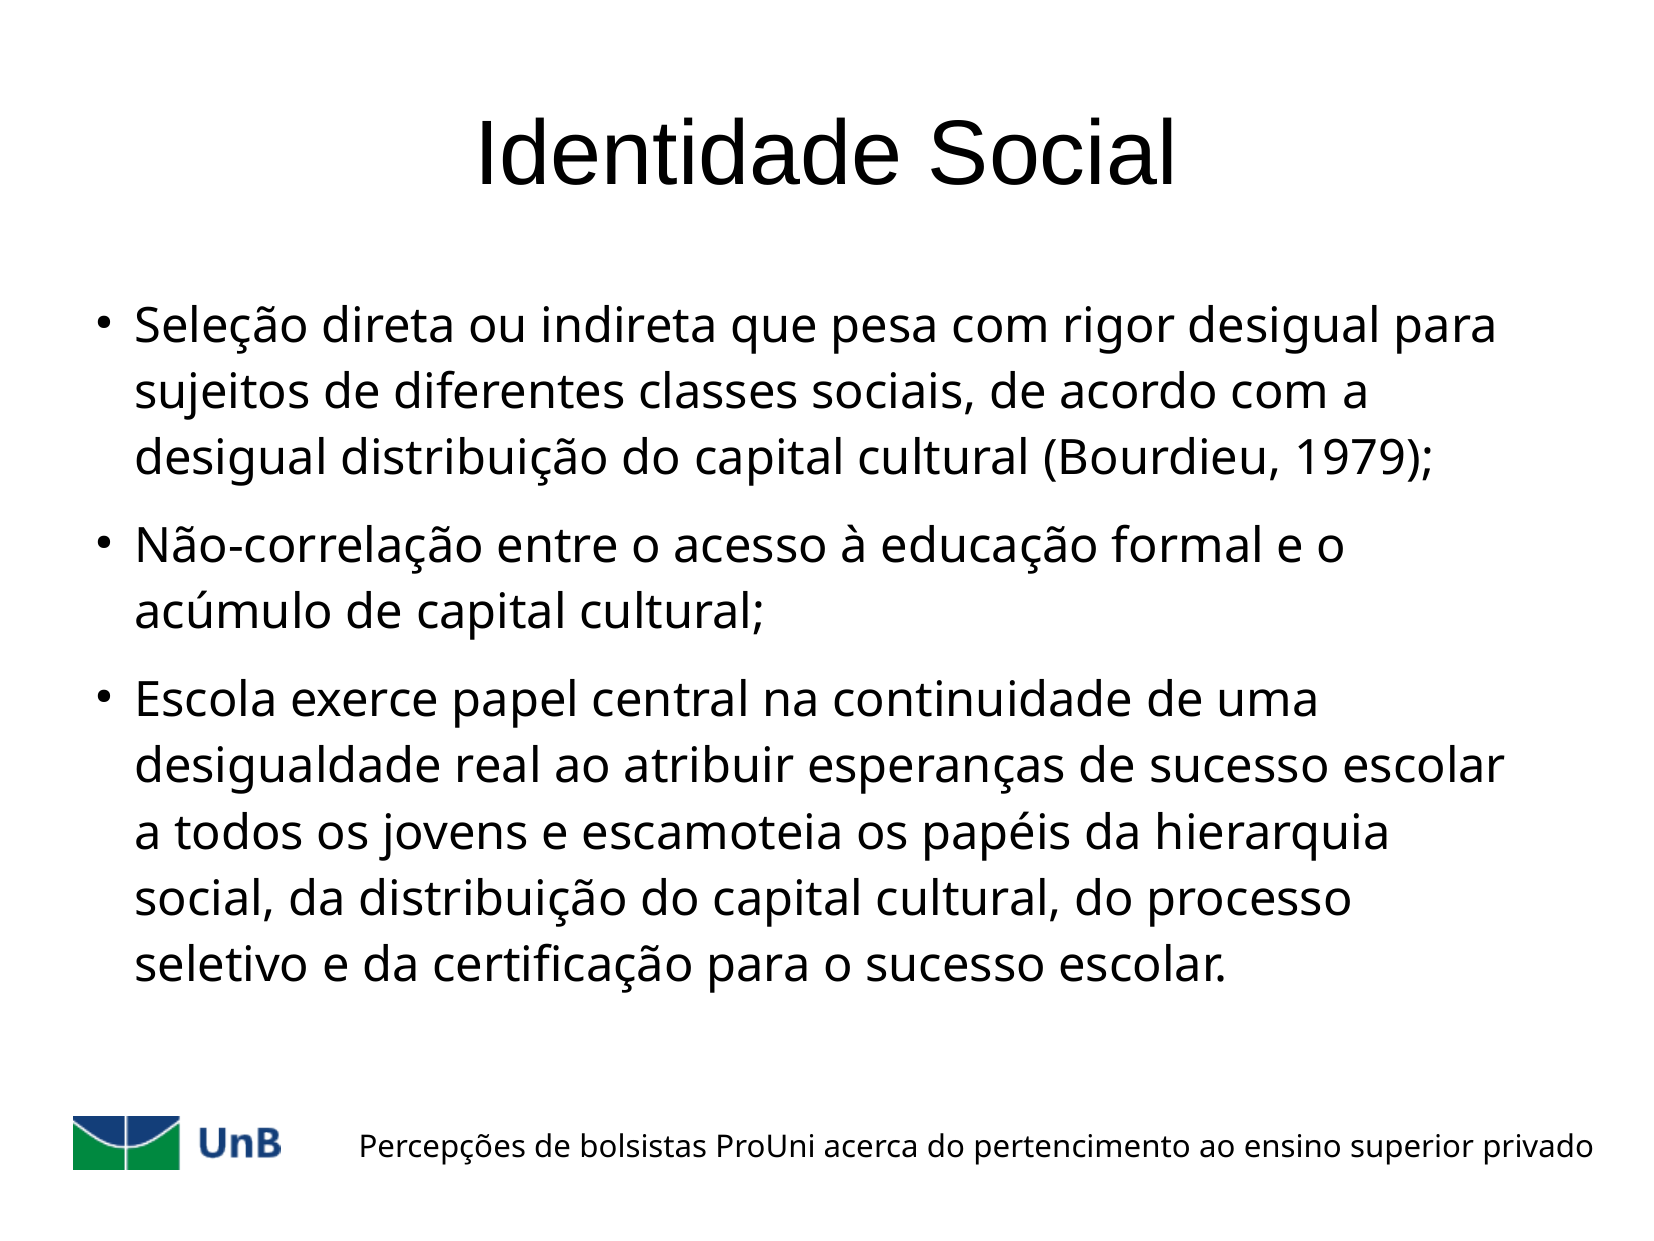

# Identidade Social
Seleção direta ou indireta que pesa com rigor desigual para sujeitos de diferentes classes sociais, de acordo com a desigual distribuição do capital cultural (Bourdieu, 1979);
Não-correlação entre o acesso à educação formal e o acúmulo de capital cultural;
Escola exerce papel central na continuidade de uma desigualdade real ao atribuir esperanças de sucesso escolar a todos os jovens e escamoteia os papéis da hierarquia social, da distribuição do capital cultural, do processo seletivo e da certificação para o sucesso escolar.
Percepções de bolsistas ProUni acerca do pertencimento ao ensino superior privado